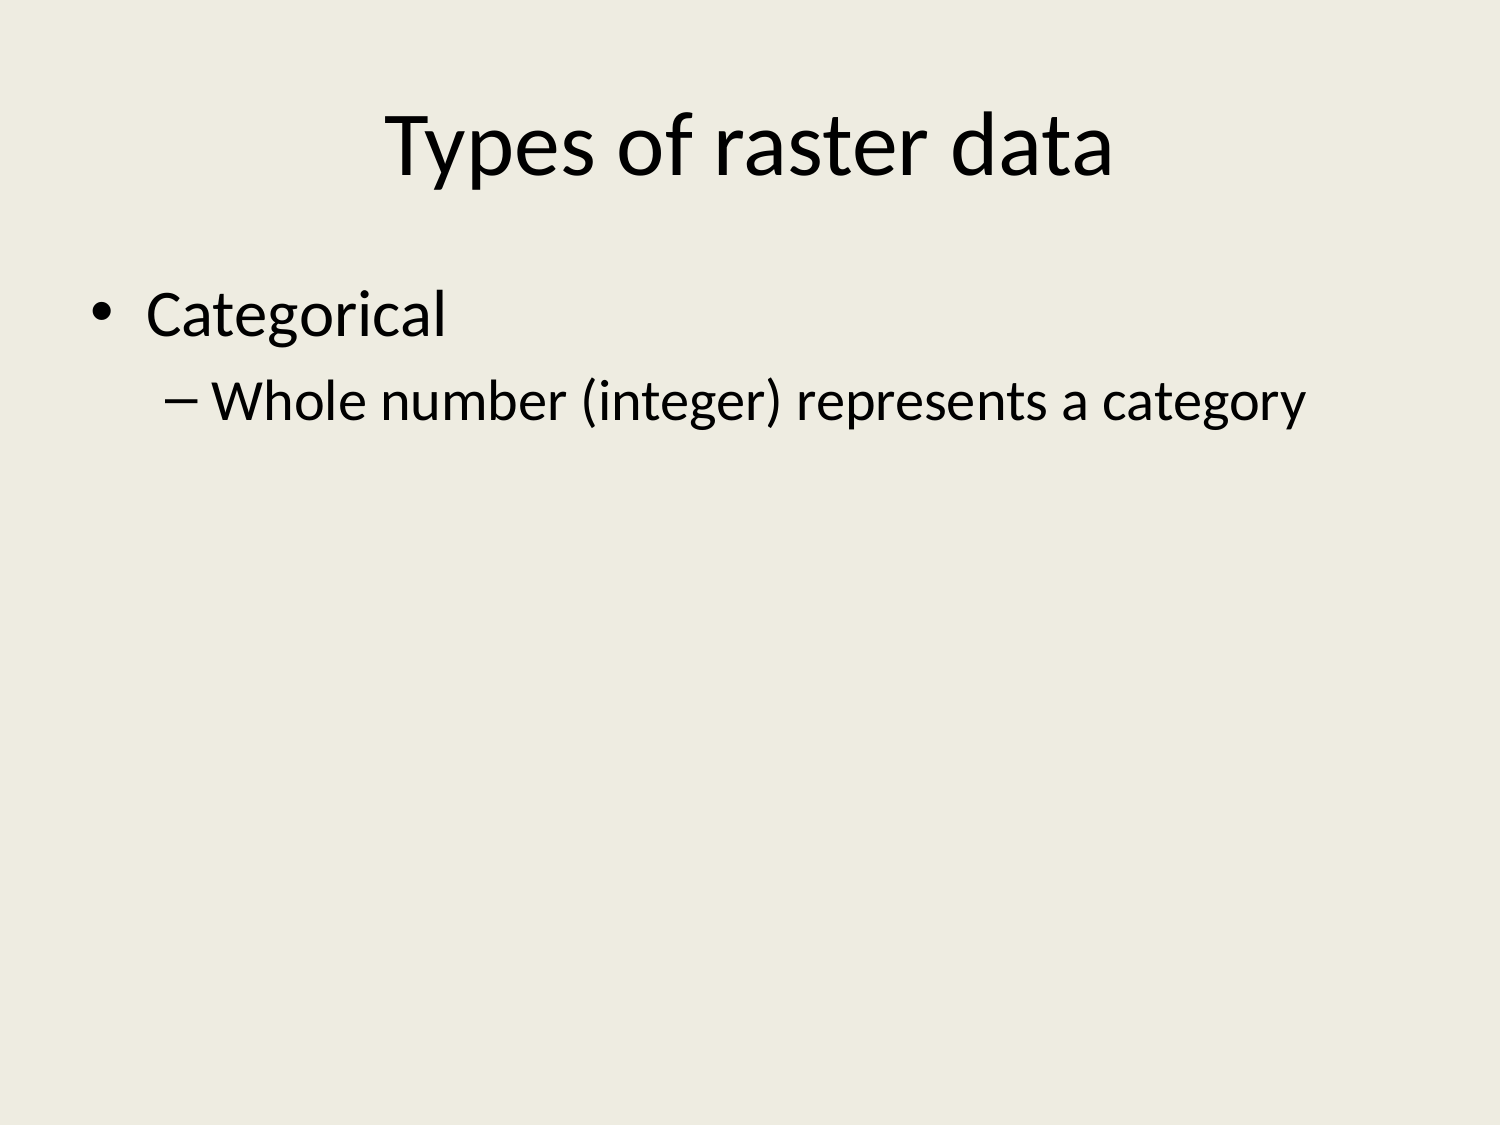

# Types of raster data
Categorical
Whole number (integer) represents a category